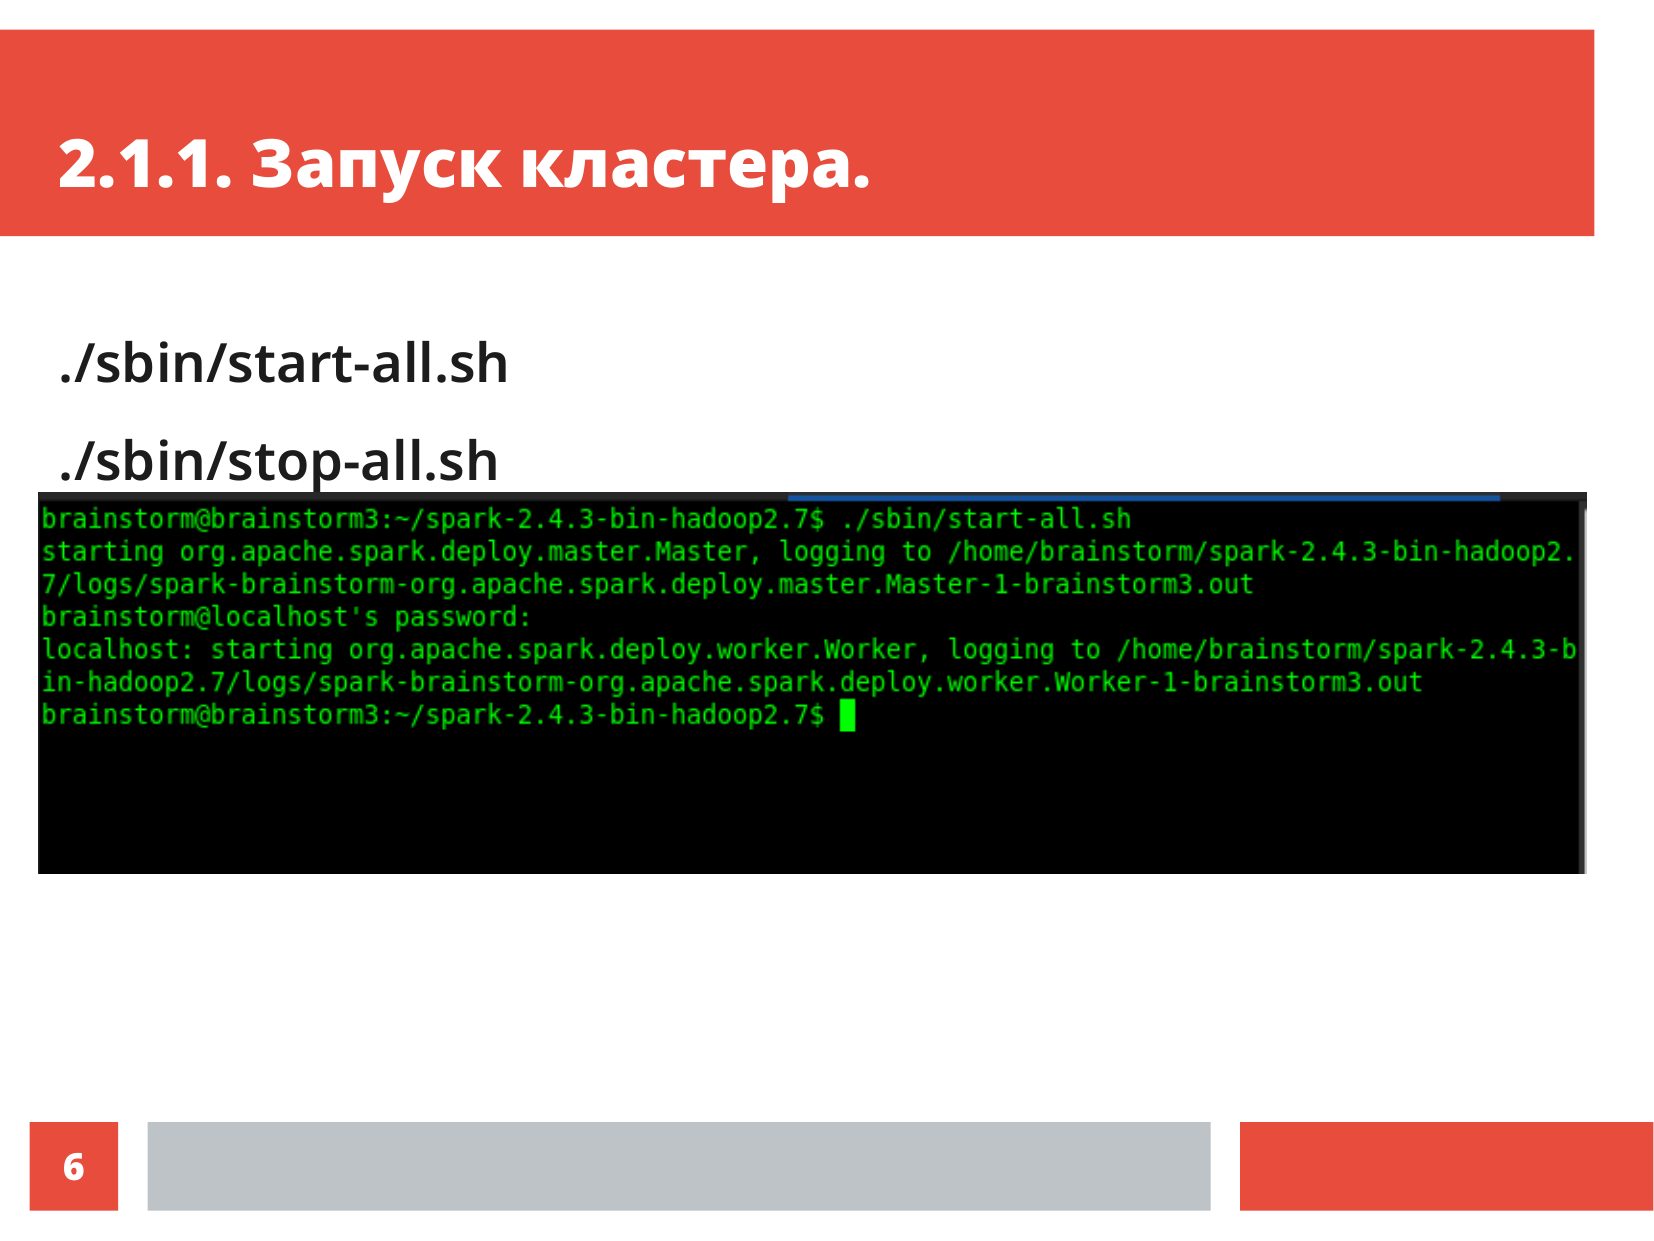

# 2.1.1. Запуск кластера.
./sbin/start-all.sh
./sbin/stop-all.sh
6